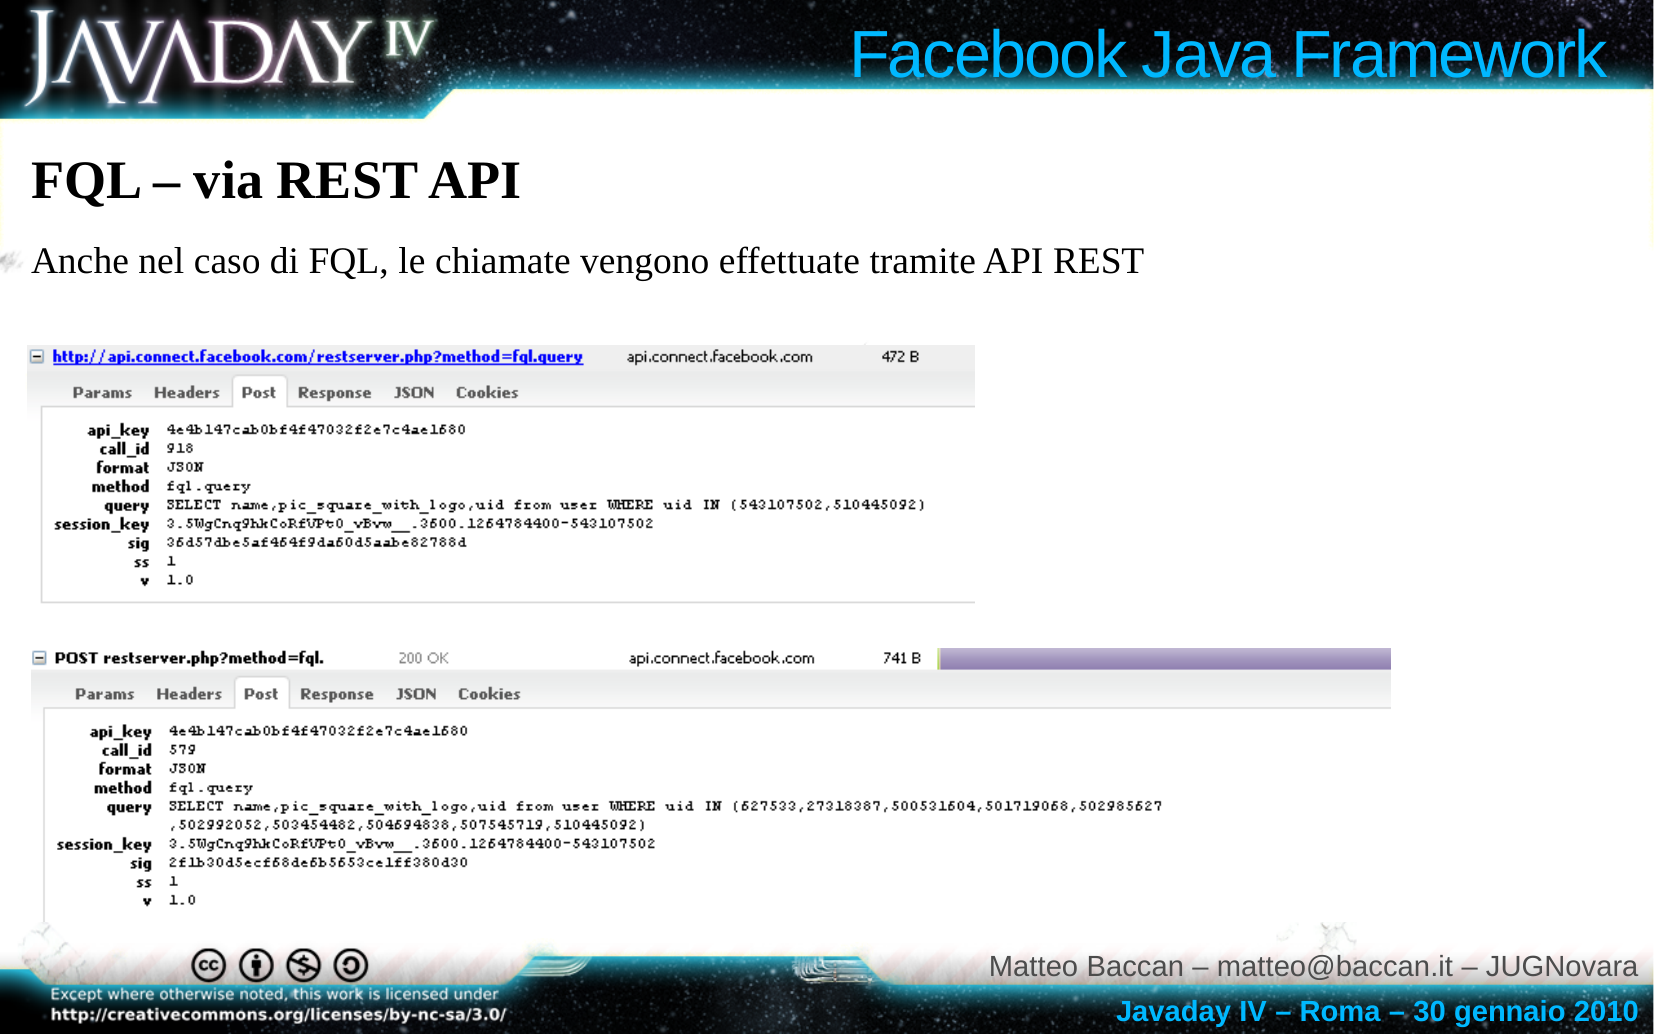

FQL - Facebook Query Language
# Facebook Java Framework
FQL – via REST API
Anche nel caso di FQL, le chiamate vengono effettuate tramite API REST